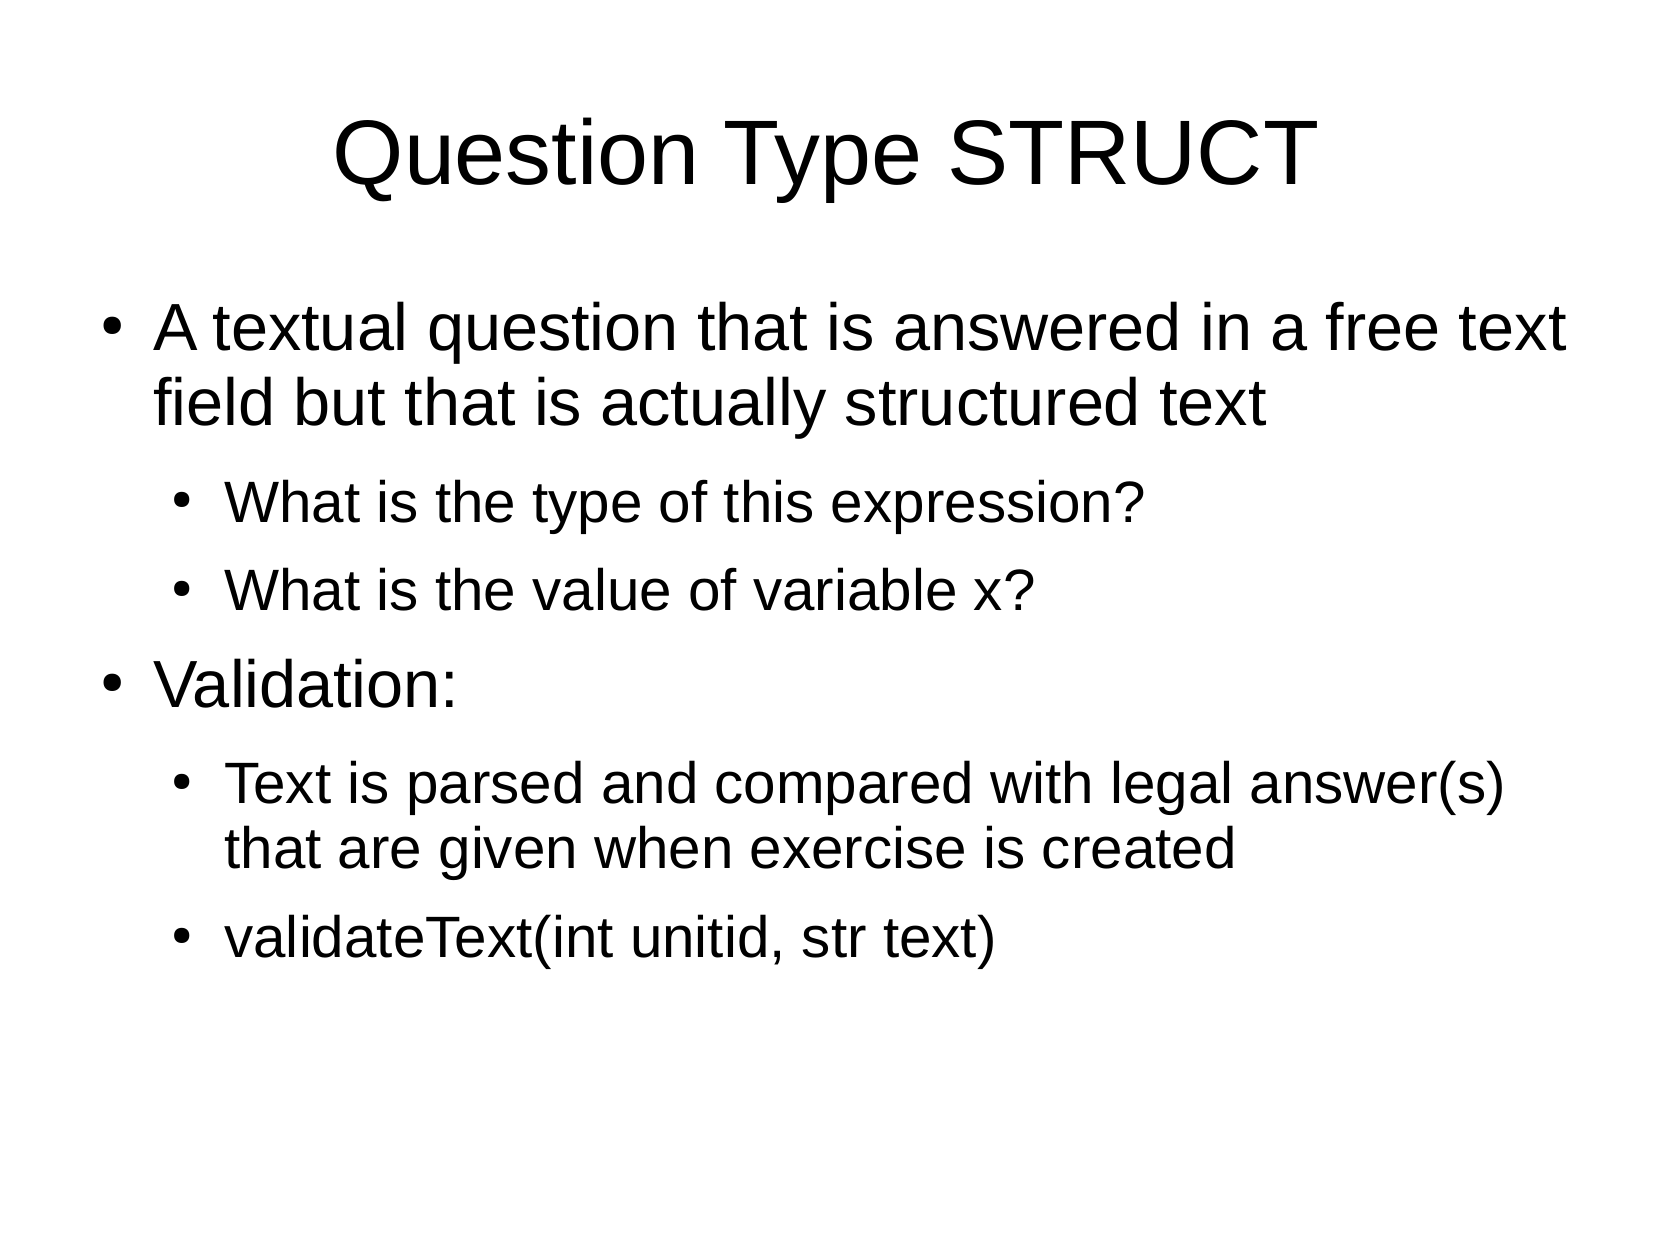

# Question Type STRUCT
A textual question that is answered in a free text field but that is actually structured text
What is the type of this expression?
What is the value of variable x?
Validation:
Text is parsed and compared with legal answer(s) that are given when exercise is created
validateText(int unitid, str text)